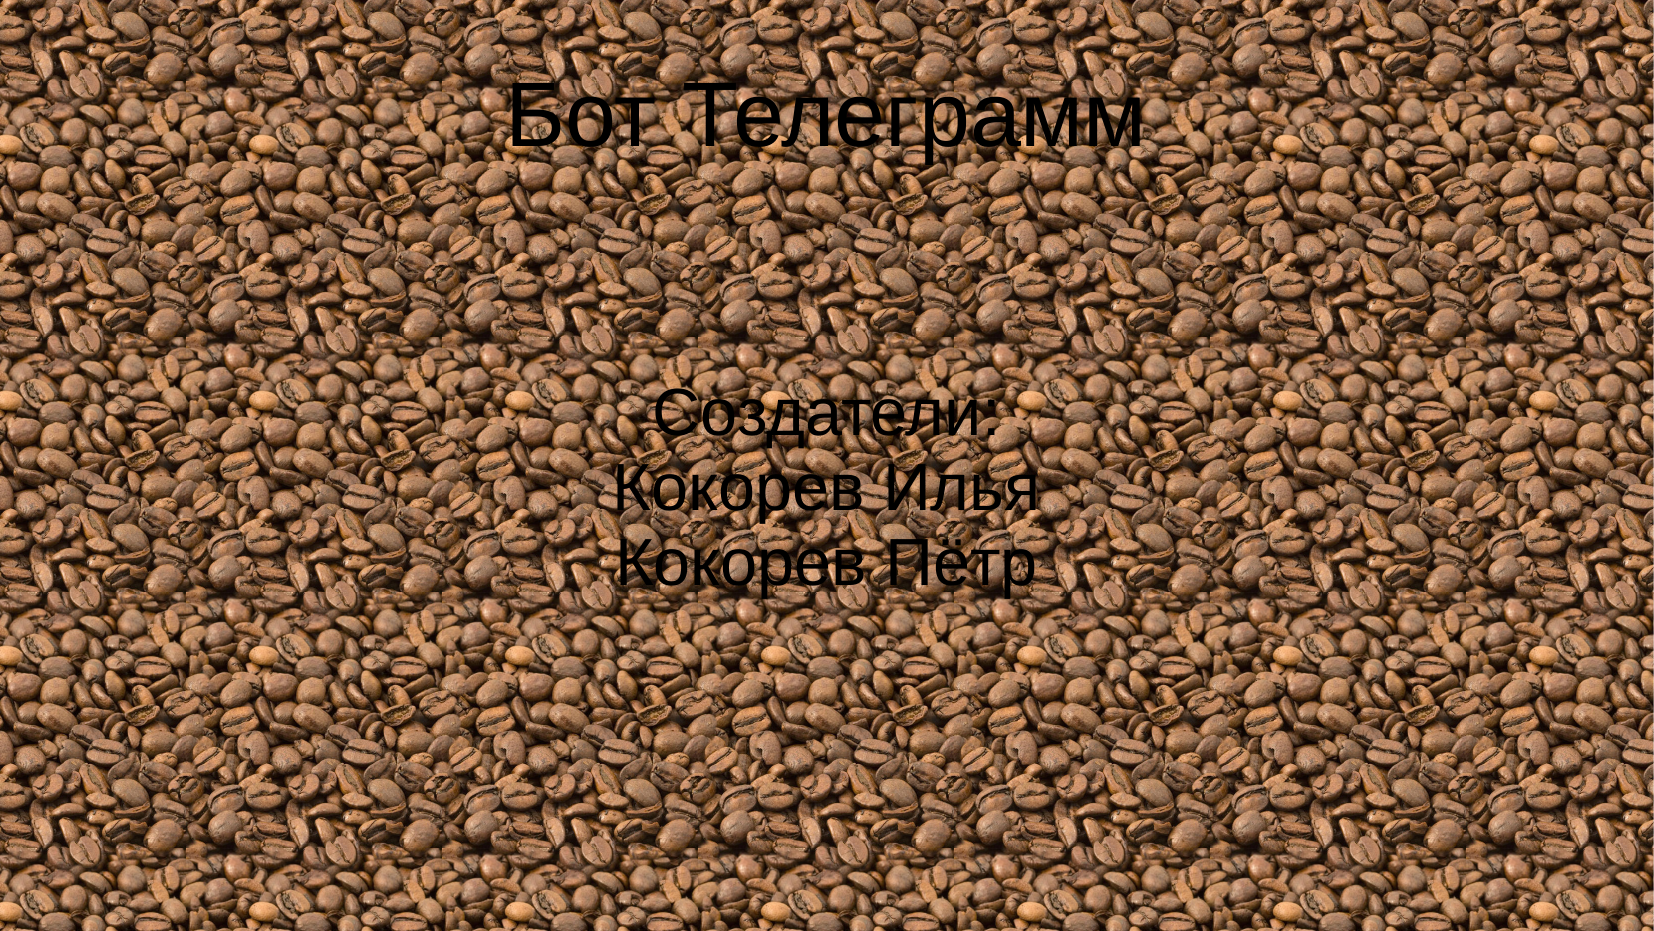

# Бот Телеграмм
Создатели:
Кокорев Илья
Кокорев Пётр